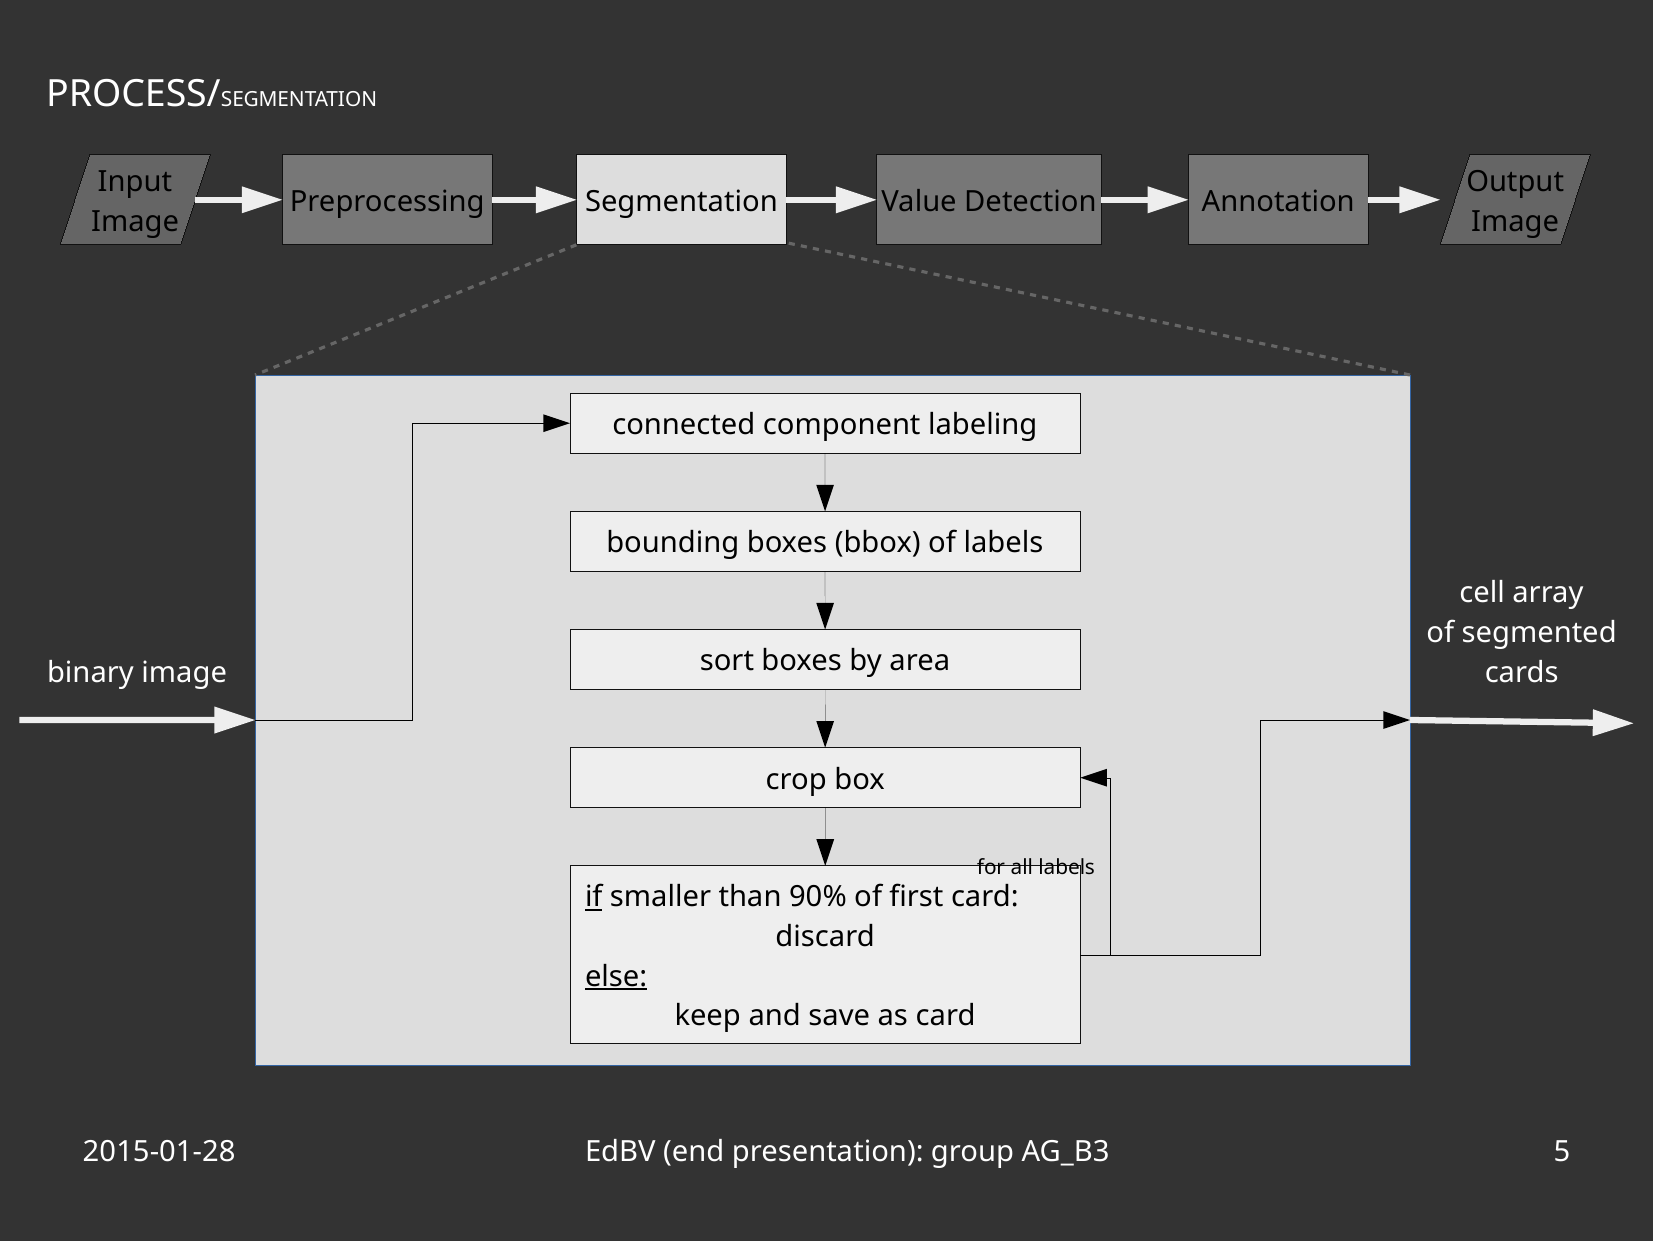

PROCESS/SEGMENTATION
Input
Image
Preprocessing
Segmentation
Value Detection
Annotation
Output
Image
connected component labeling
bounding boxes (bbox) of labels
sort boxes by area
crop box
if smaller than 90% of first card:
discard
else:
keep and save as card
2015-01-28
EdBV (end presentation): group AG_B3
5